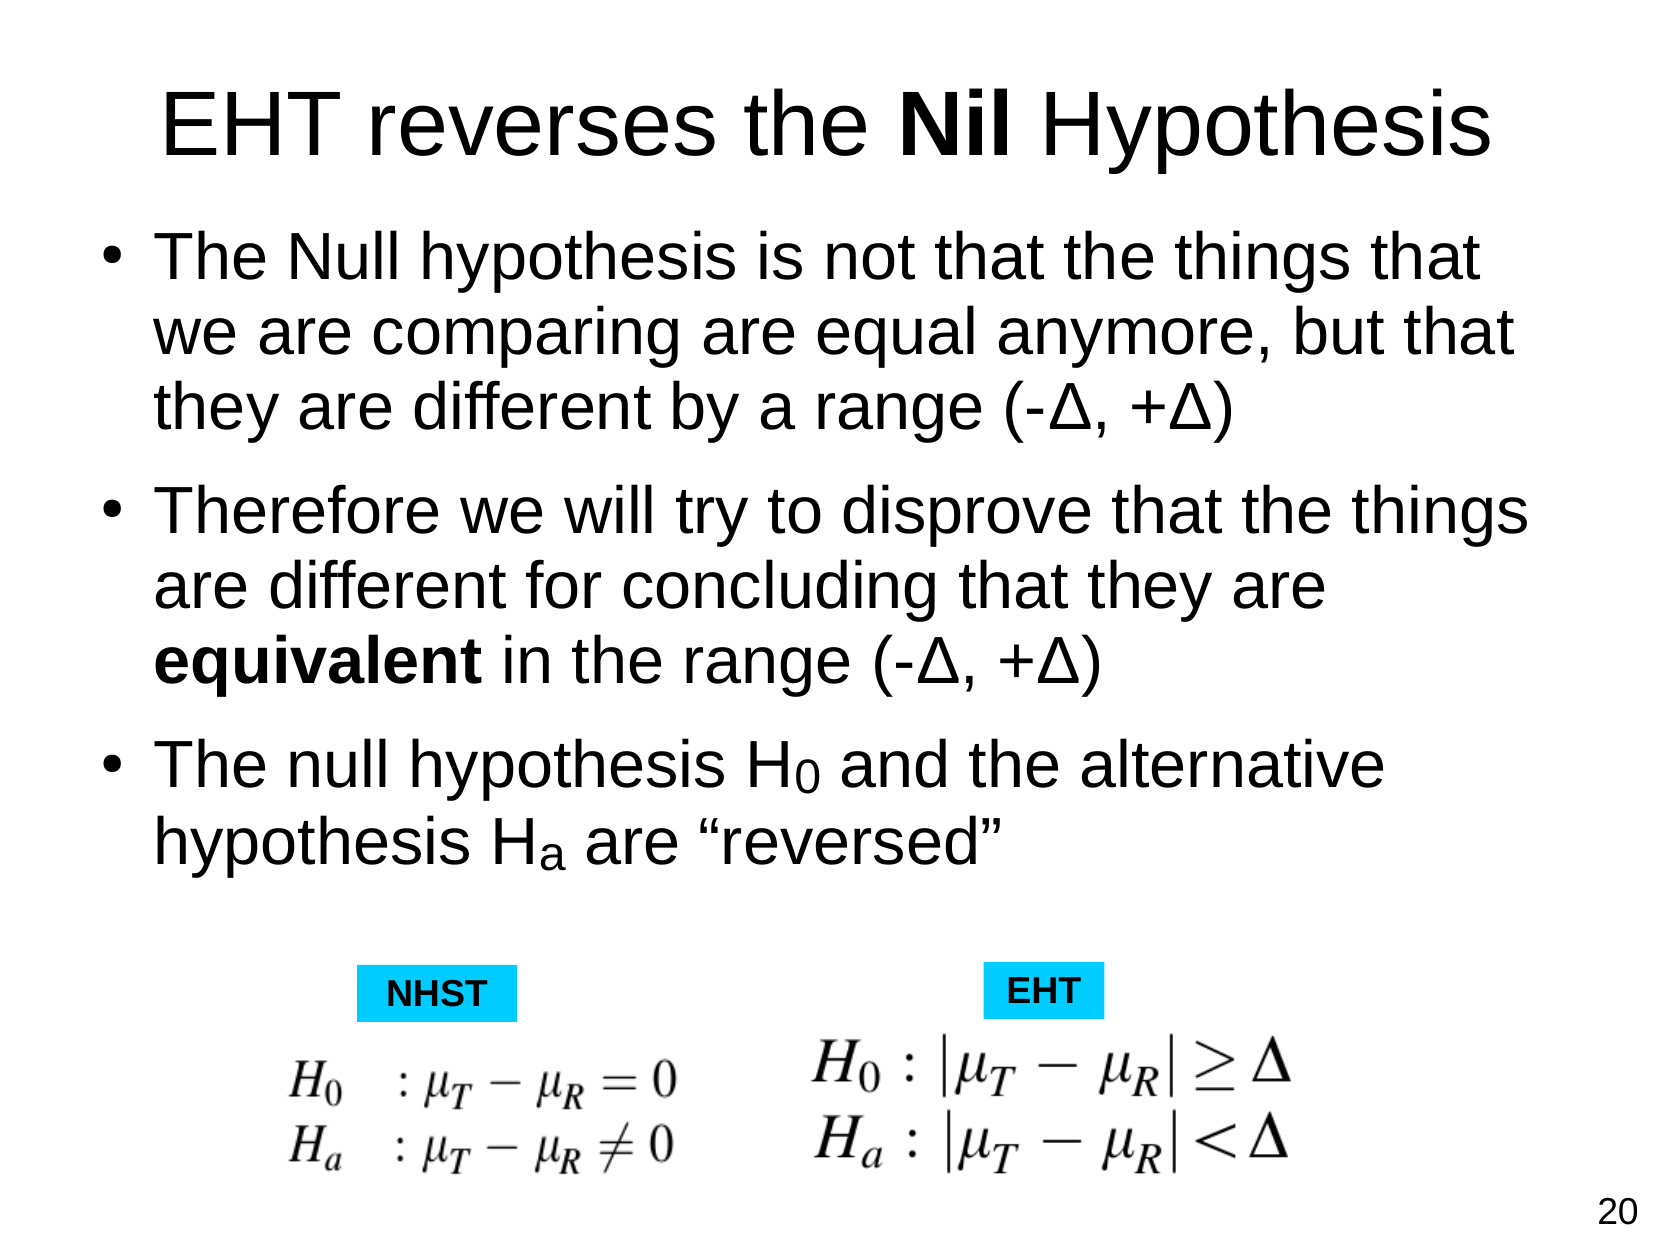

# EHT reverses the Nil Hypothesis
The Null hypothesis is not that the things that we are comparing are equal anymore, but that they are different by a range (-Δ, +Δ)
Therefore we will try to disprove that the things are different for concluding that they are equivalent in the range (-Δ, +Δ)
The null hypothesis H0 and the alternative hypothesis Ha are “reversed”
EHT
NHST